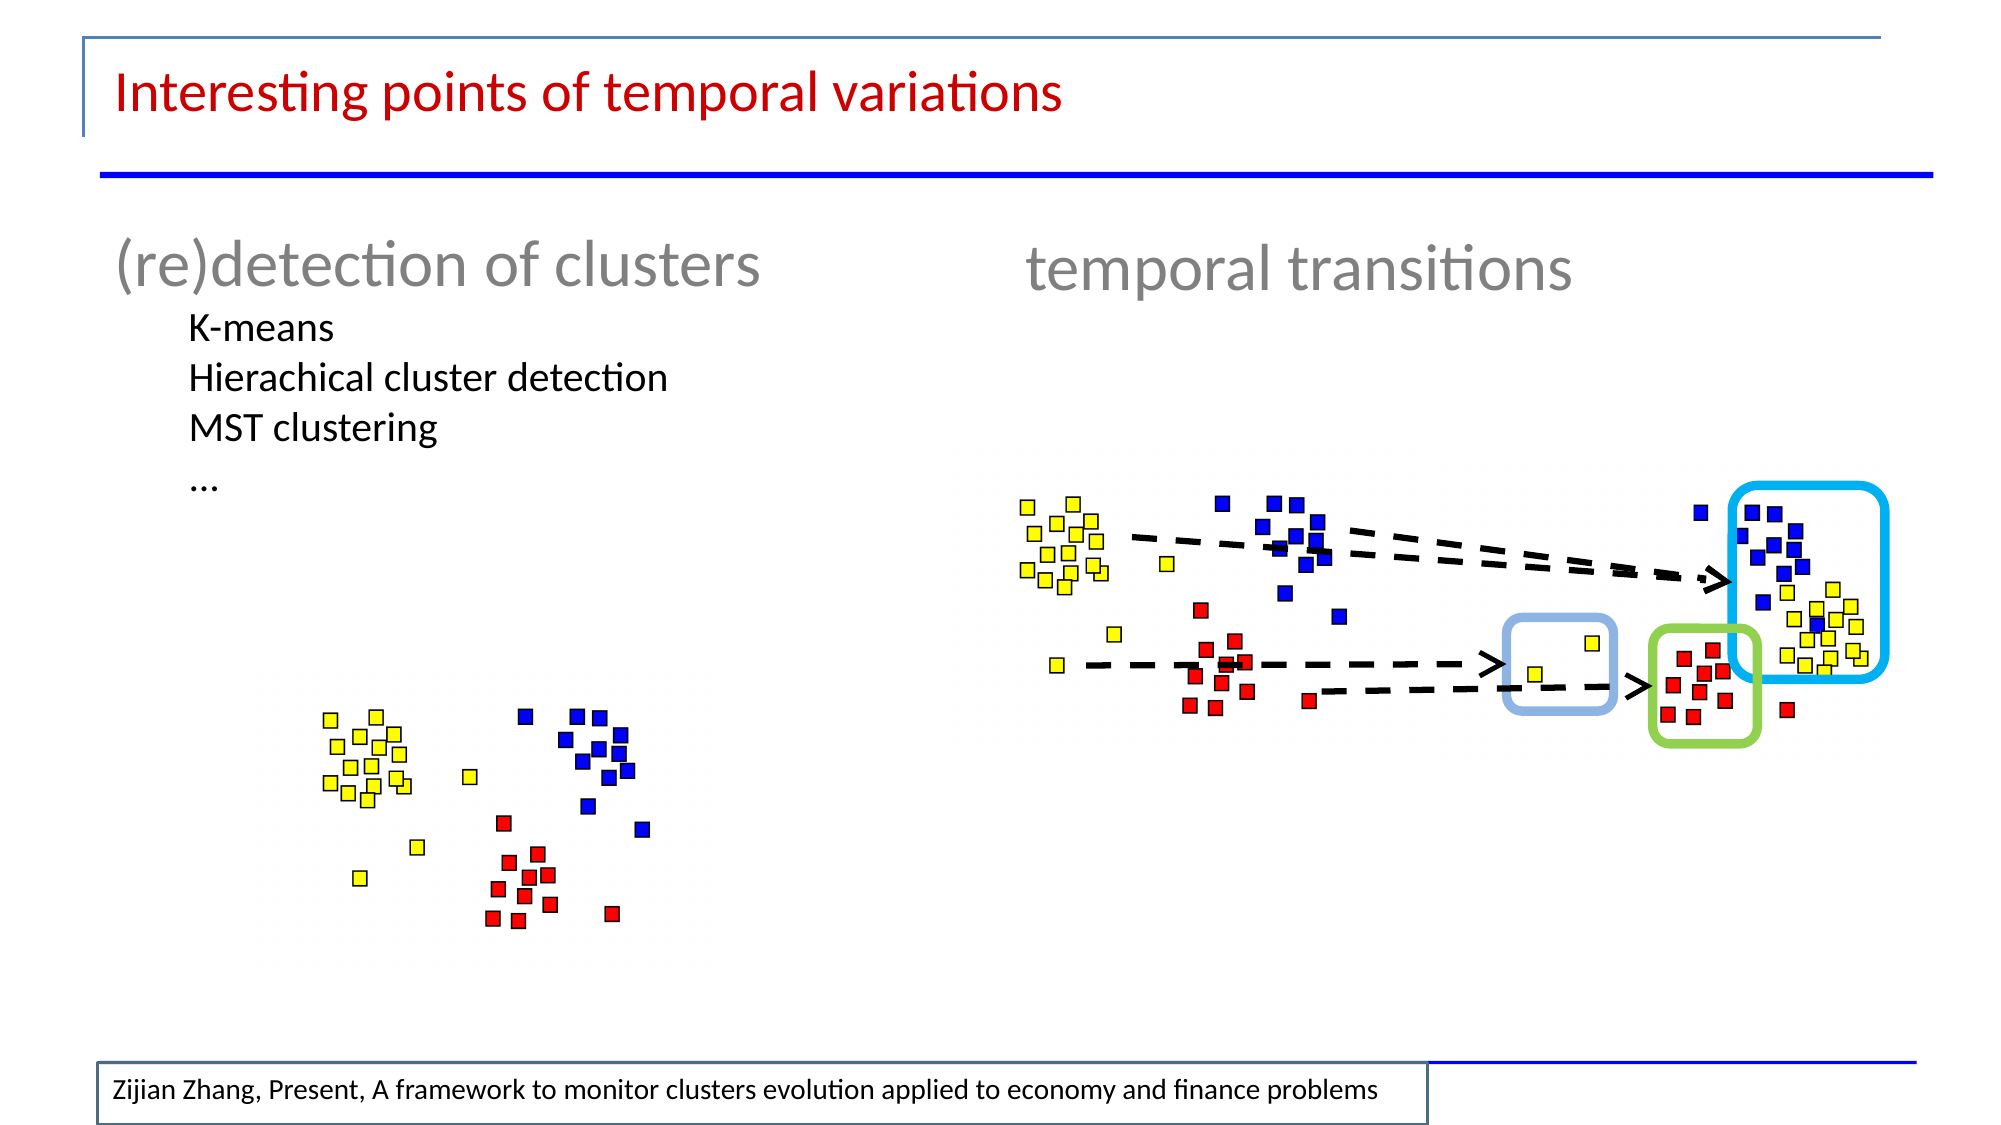

Interesting points of temporal variations
(re)detection of clusters
	K-means
	Hierachical cluster detection
	MST clustering
	...
temporal transitions
Zijian Zhang, Present, A framework to monitor clusters evolution applied to economy and finance problems